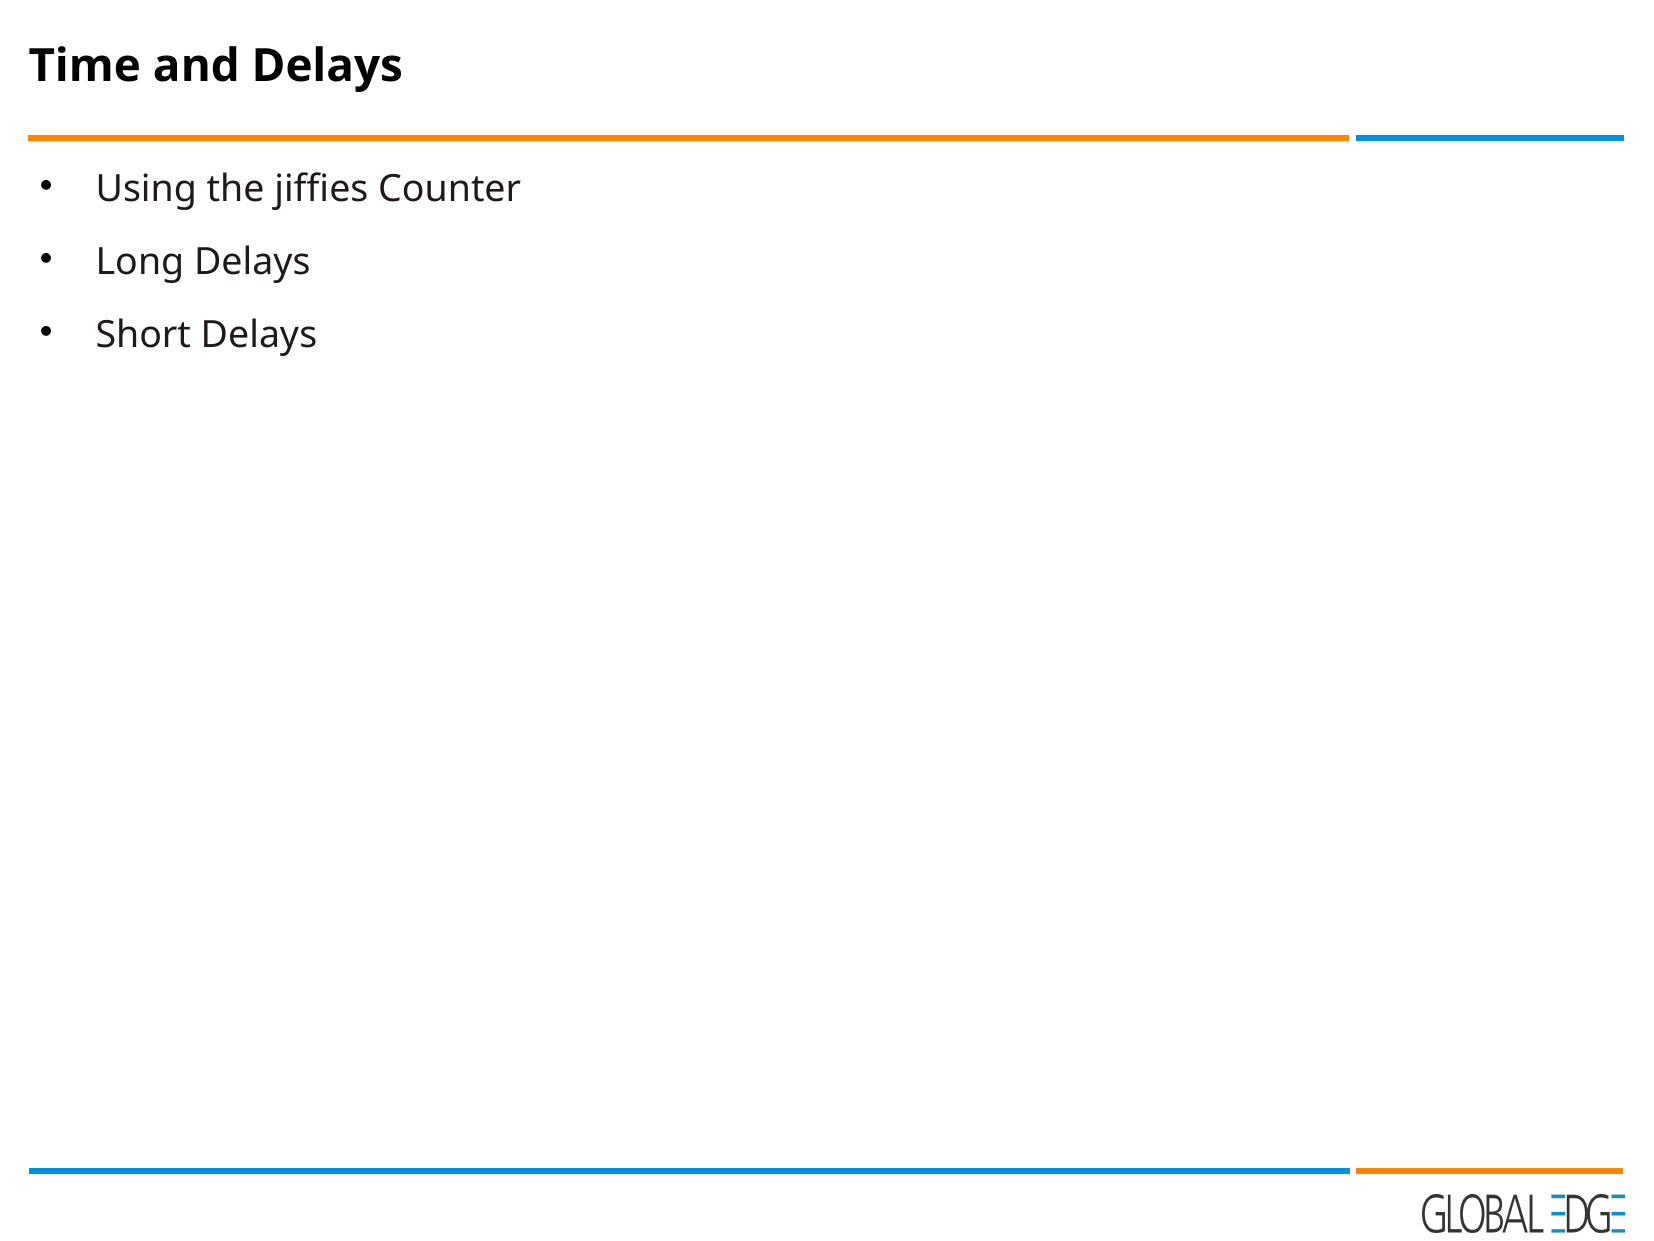

# Time and Delays
Using the jiffies Counter
Long Delays
Short Delays